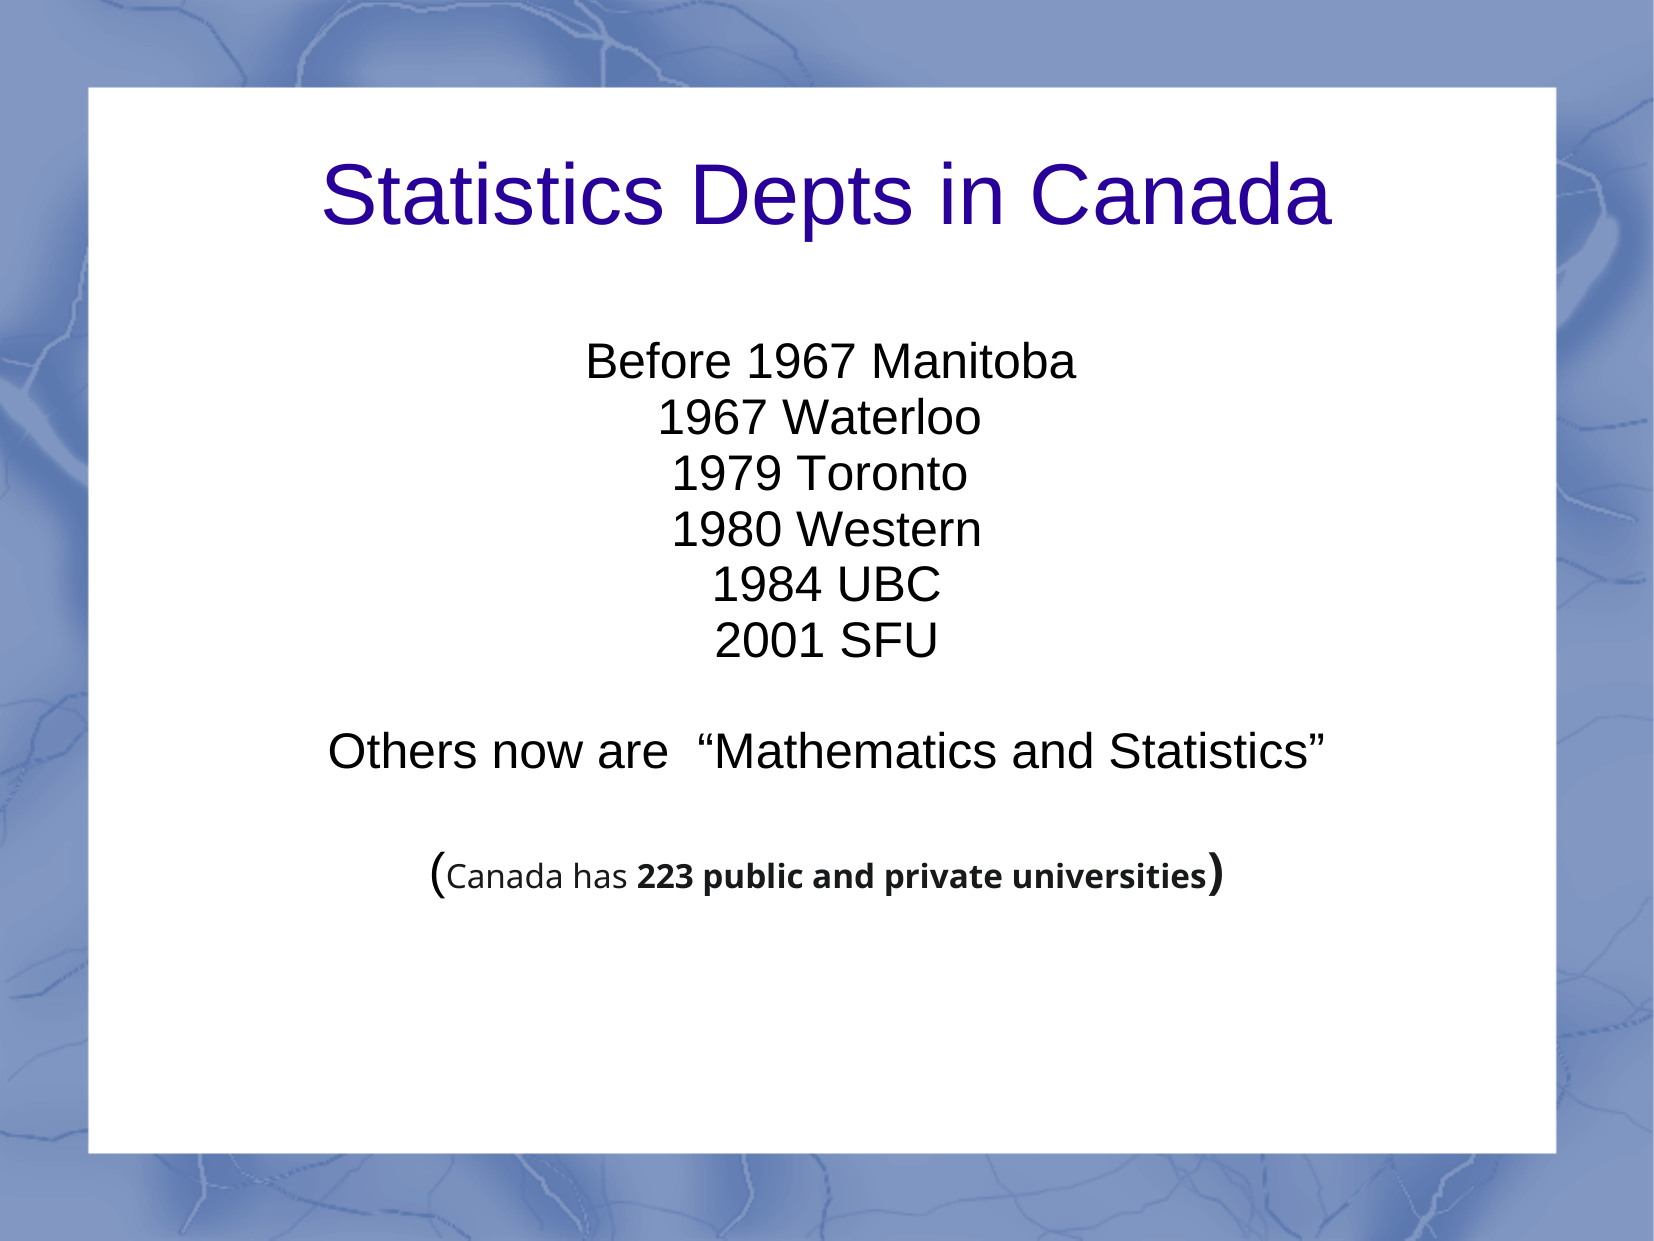

# Statistics Depts in Canada
 Before 1967 Manitoba
1967 Waterloo
1979 Toronto
1980 Western
1984 UBC
2001 SFU
Others now are “Mathematics and Statistics”
(Canada has 223 public and private universities)